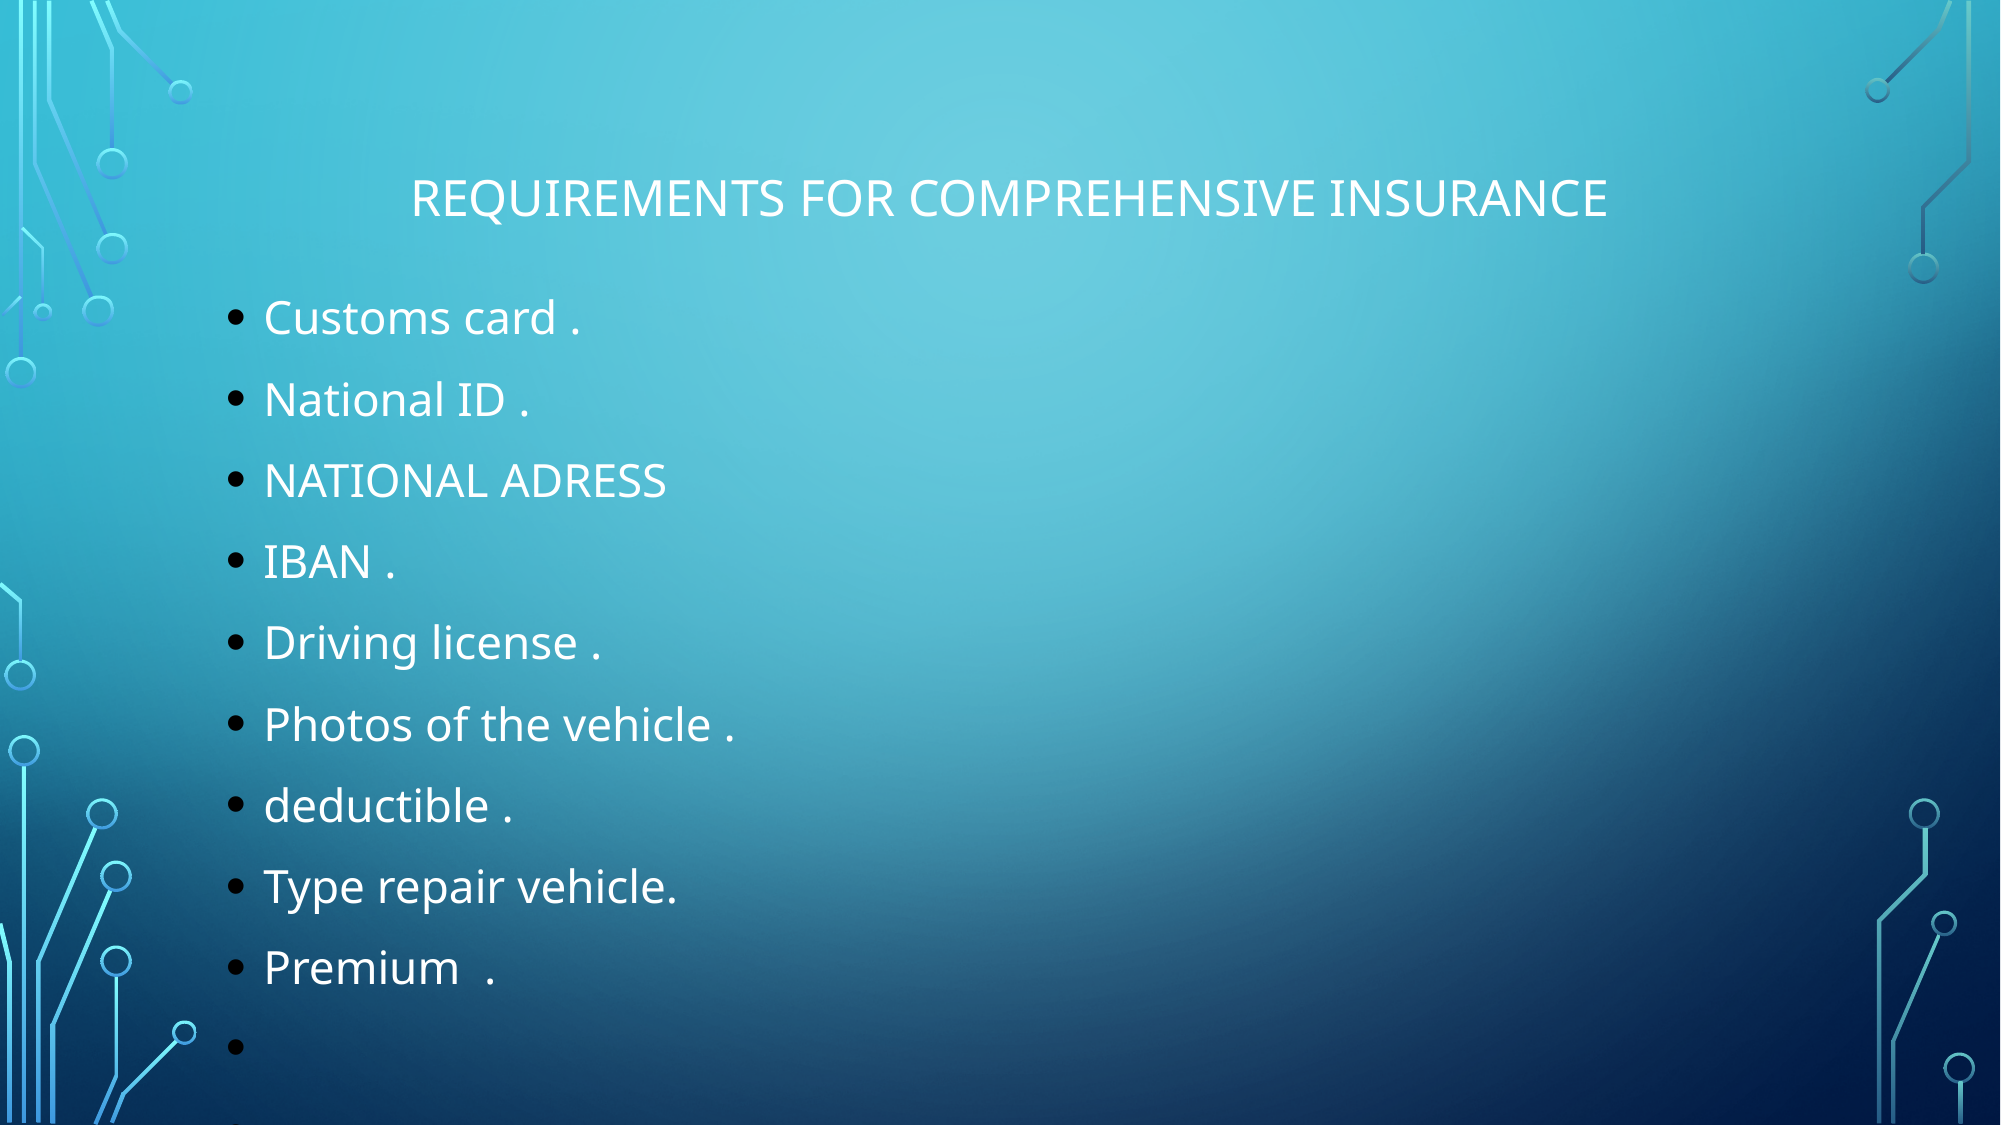

# Requirements for comprehensive Insurance
Customs card .
National ID .
NATIONAL ADRESS
IBAN .
Driving license .
Photos of the vehicle .
deductible .
Type repair vehicle.
Premium .